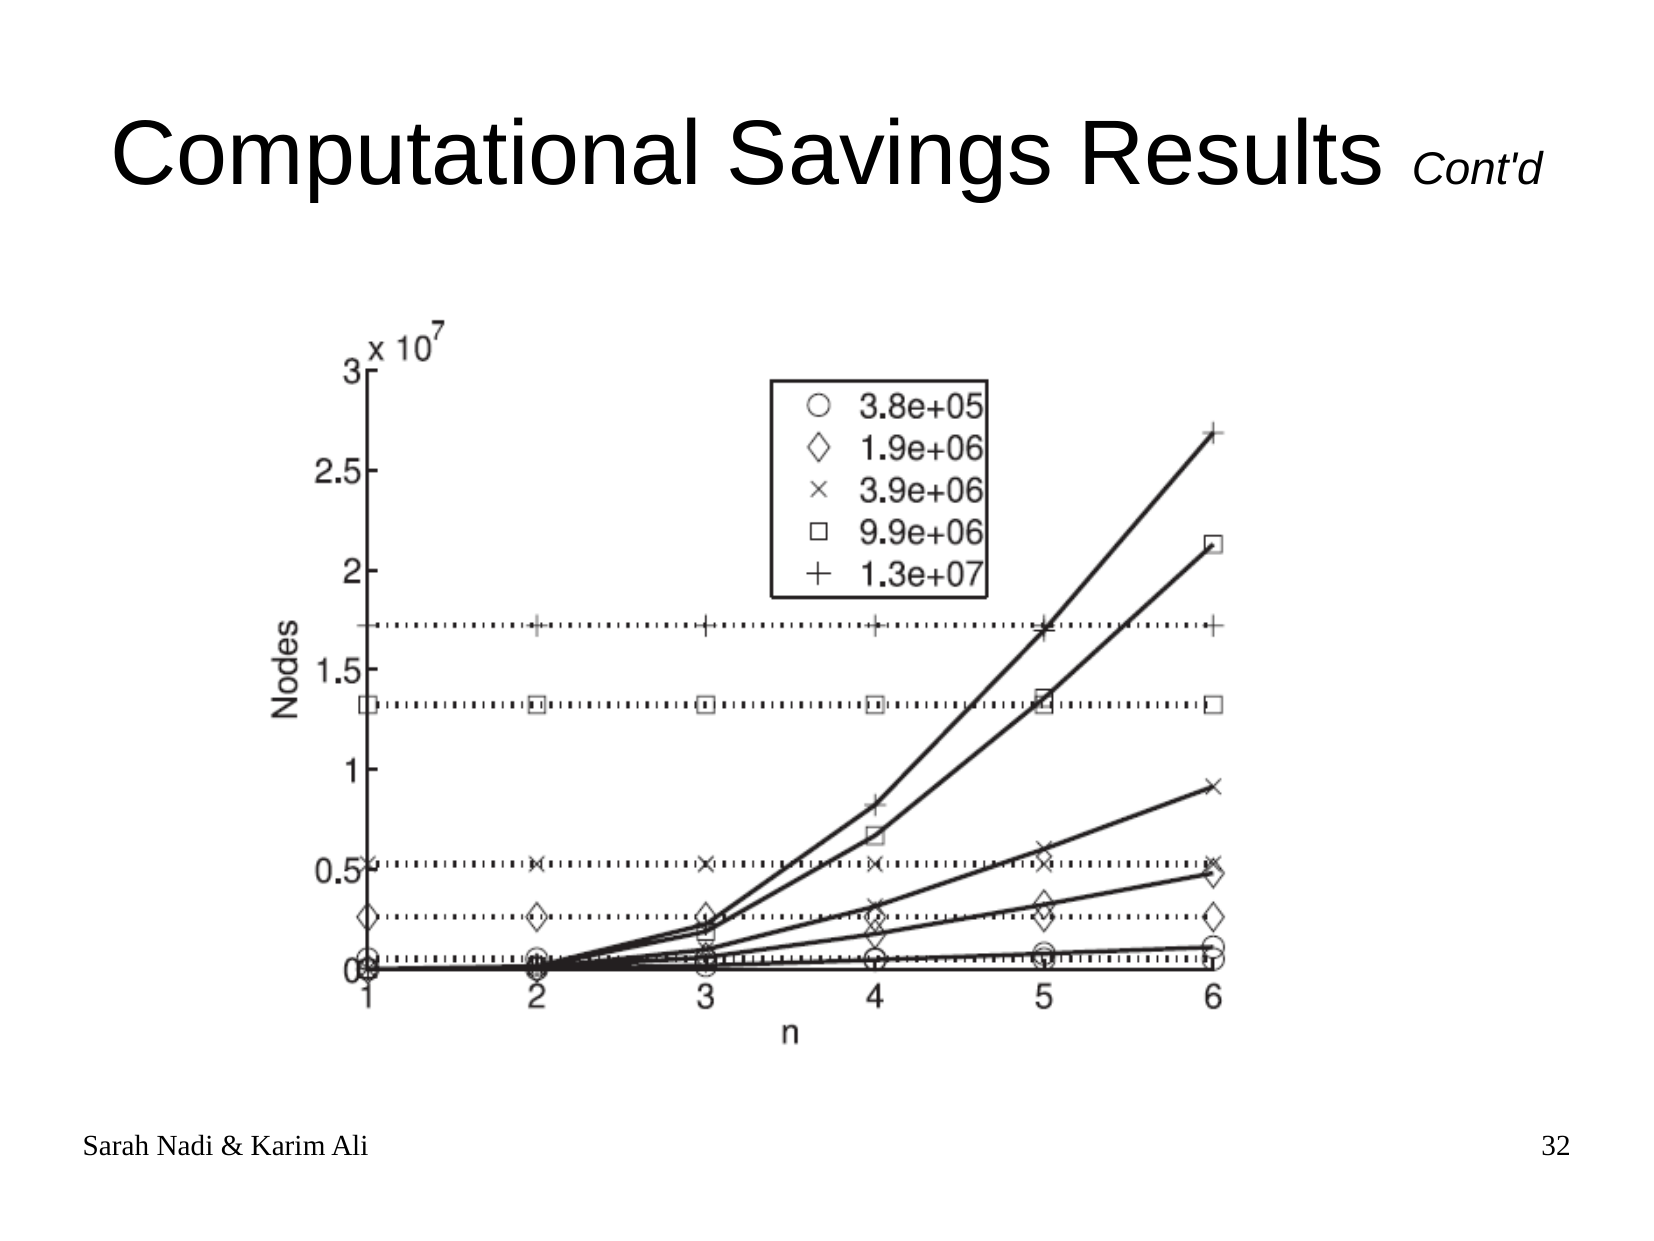

# Computational Savings Results Cont'd
Sarah Nadi & Karim Ali
32